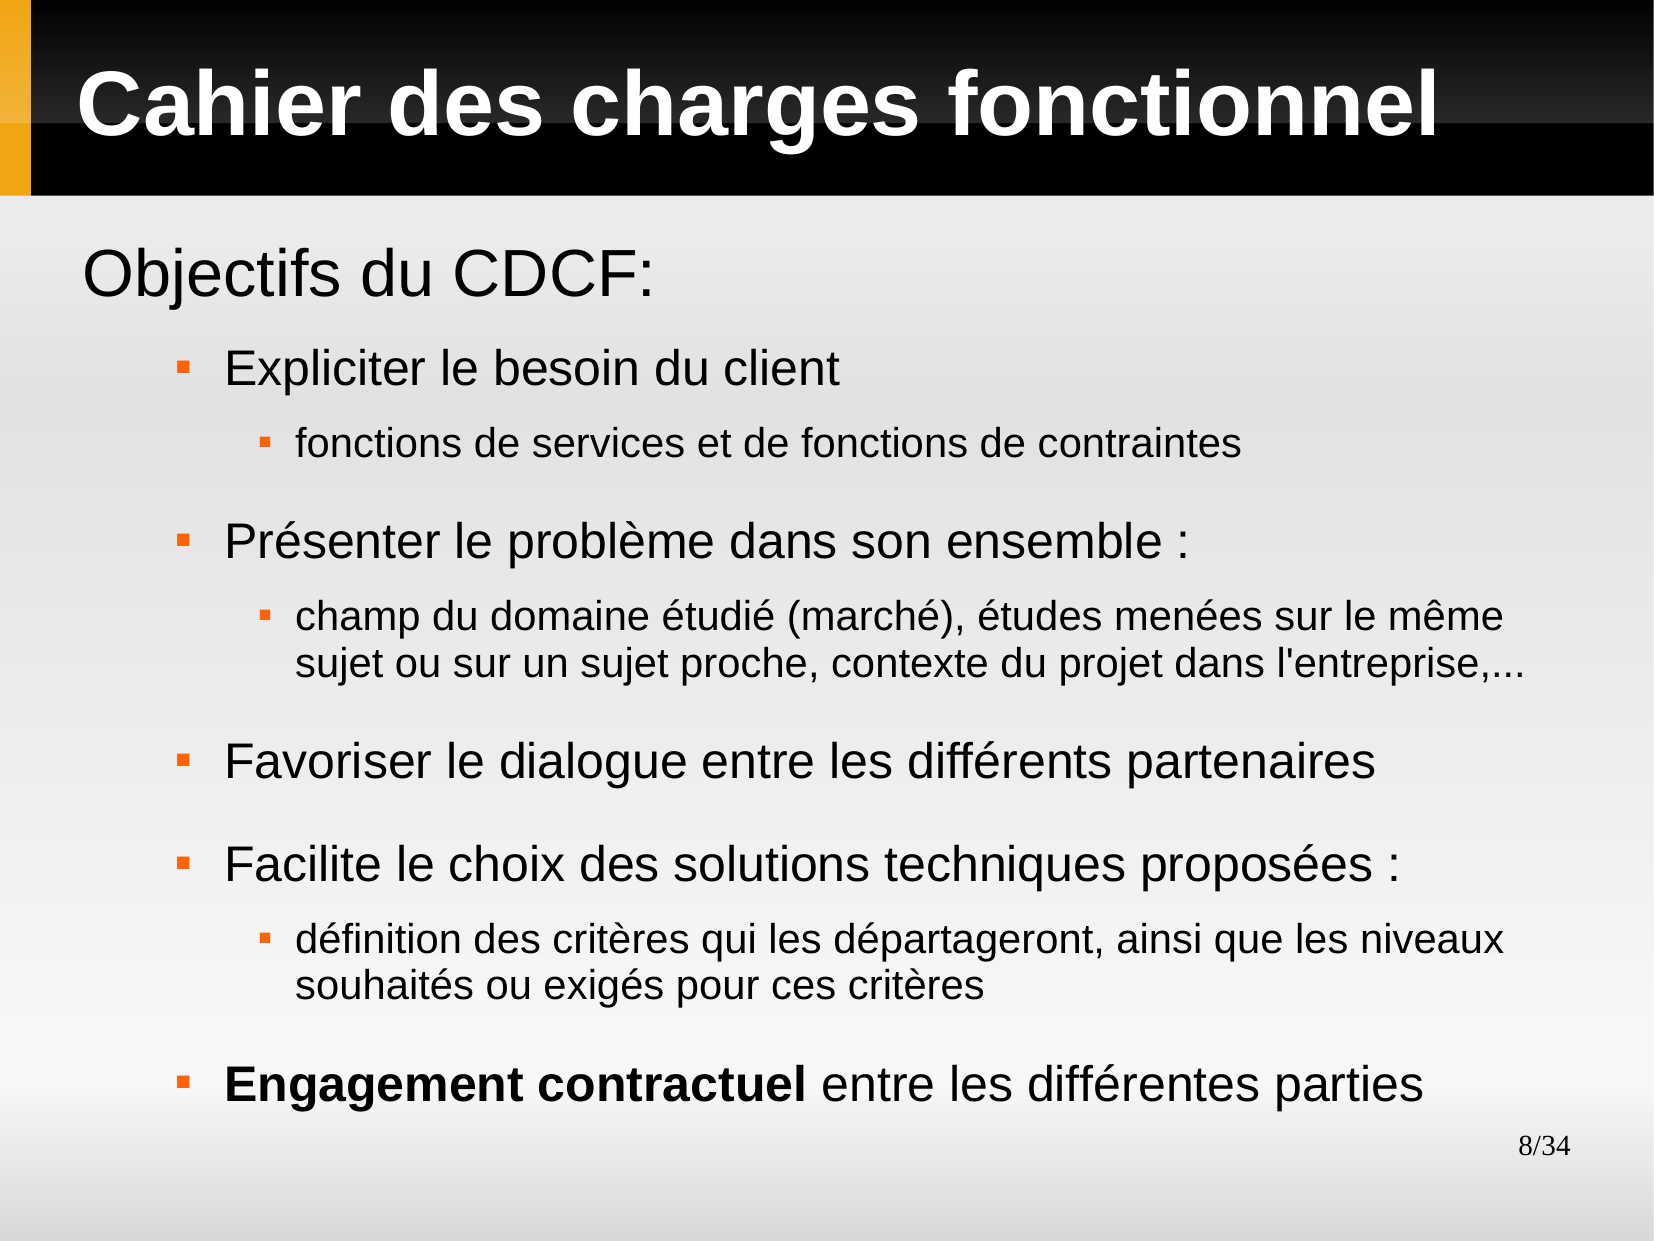

# Cahier des charges fonctionnel
Objectifs du CDCF:
Expliciter le besoin du client
fonctions de services et de fonctions de contraintes
Présenter le problème dans son ensemble :
champ du domaine étudié (marché), études menées sur le même sujet ou sur un sujet proche, contexte du projet dans l'entreprise,...
Favoriser le dialogue entre les différents partenaires
Facilite le choix des solutions techniques proposées :
définition des critères qui les départageront, ainsi que les niveaux souhaités ou exigés pour ces critères
Engagement contractuel entre les différentes parties
8